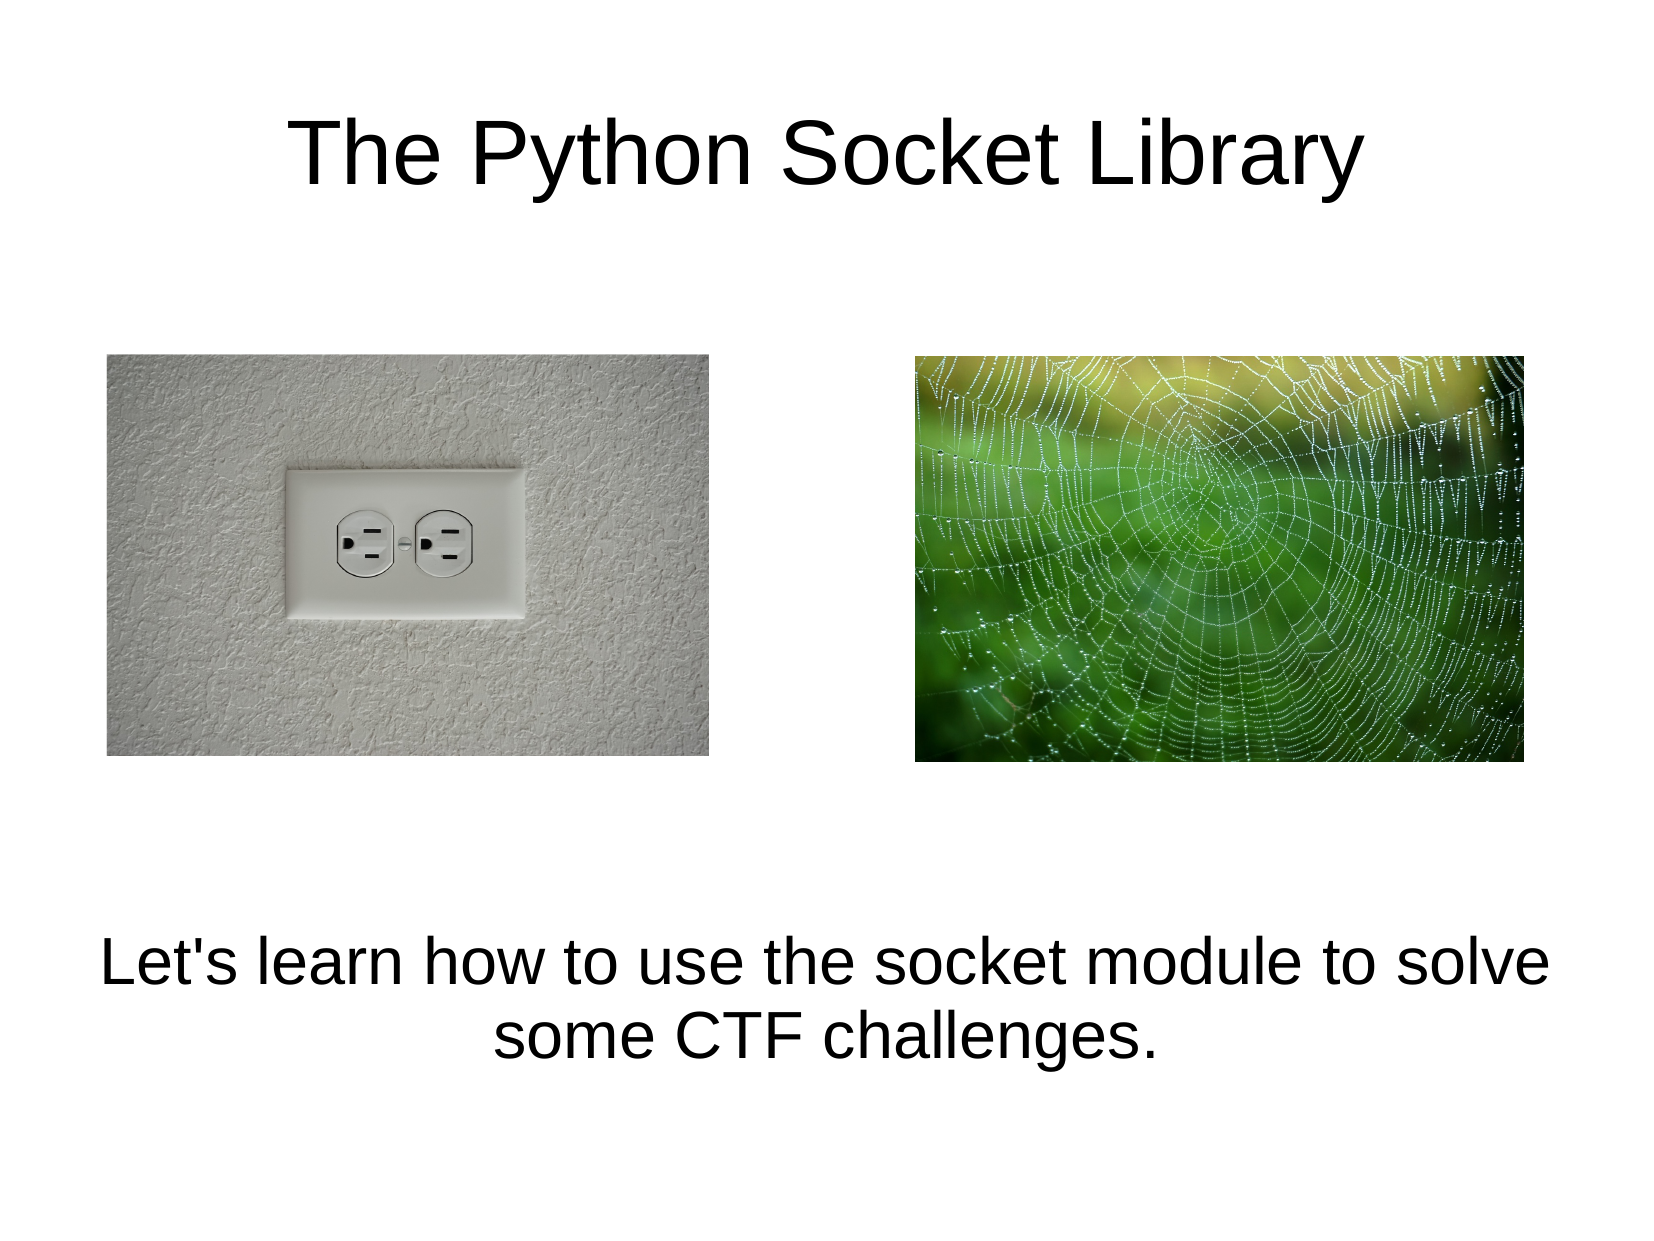

# The Python Socket Library
Let's learn how to use the socket module to solve some CTF challenges.